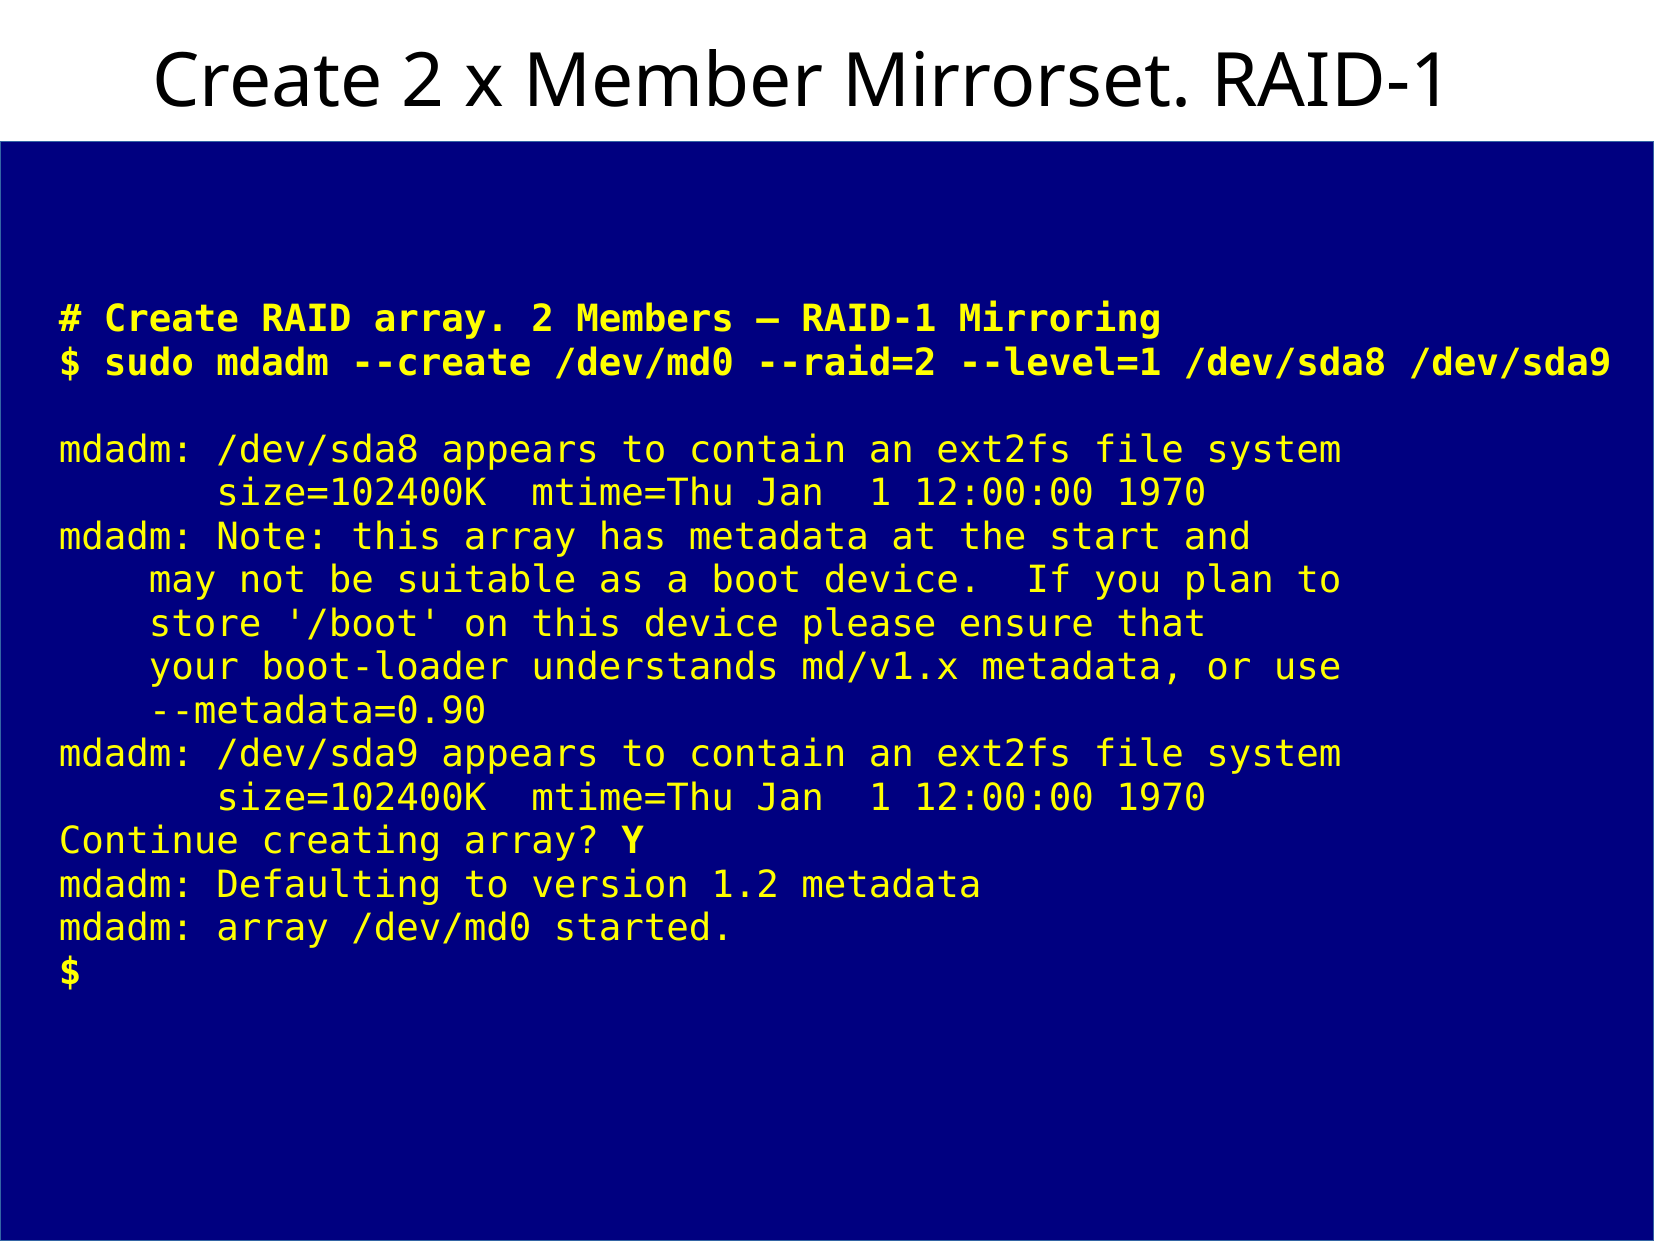

Create 2 x Member Mirrorset. RAID-1
# Create RAID array. 2 Members – RAID-1 Mirroring
$ sudo mdadm --create /dev/md0 --raid=2 --level=1 /dev/sda8 /dev/sda9
mdadm: /dev/sda8 appears to contain an ext2fs file system
 size=102400K mtime=Thu Jan 1 12:00:00 1970
mdadm: Note: this array has metadata at the start and
 may not be suitable as a boot device. If you plan to
 store '/boot' on this device please ensure that
 your boot-loader understands md/v1.x metadata, or use
 --metadata=0.90
mdadm: /dev/sda9 appears to contain an ext2fs file system
 size=102400K mtime=Thu Jan 1 12:00:00 1970
Continue creating array? Y
mdadm: Defaulting to version 1.2 metadata
mdadm: array /dev/md0 started.
$
# lsusb